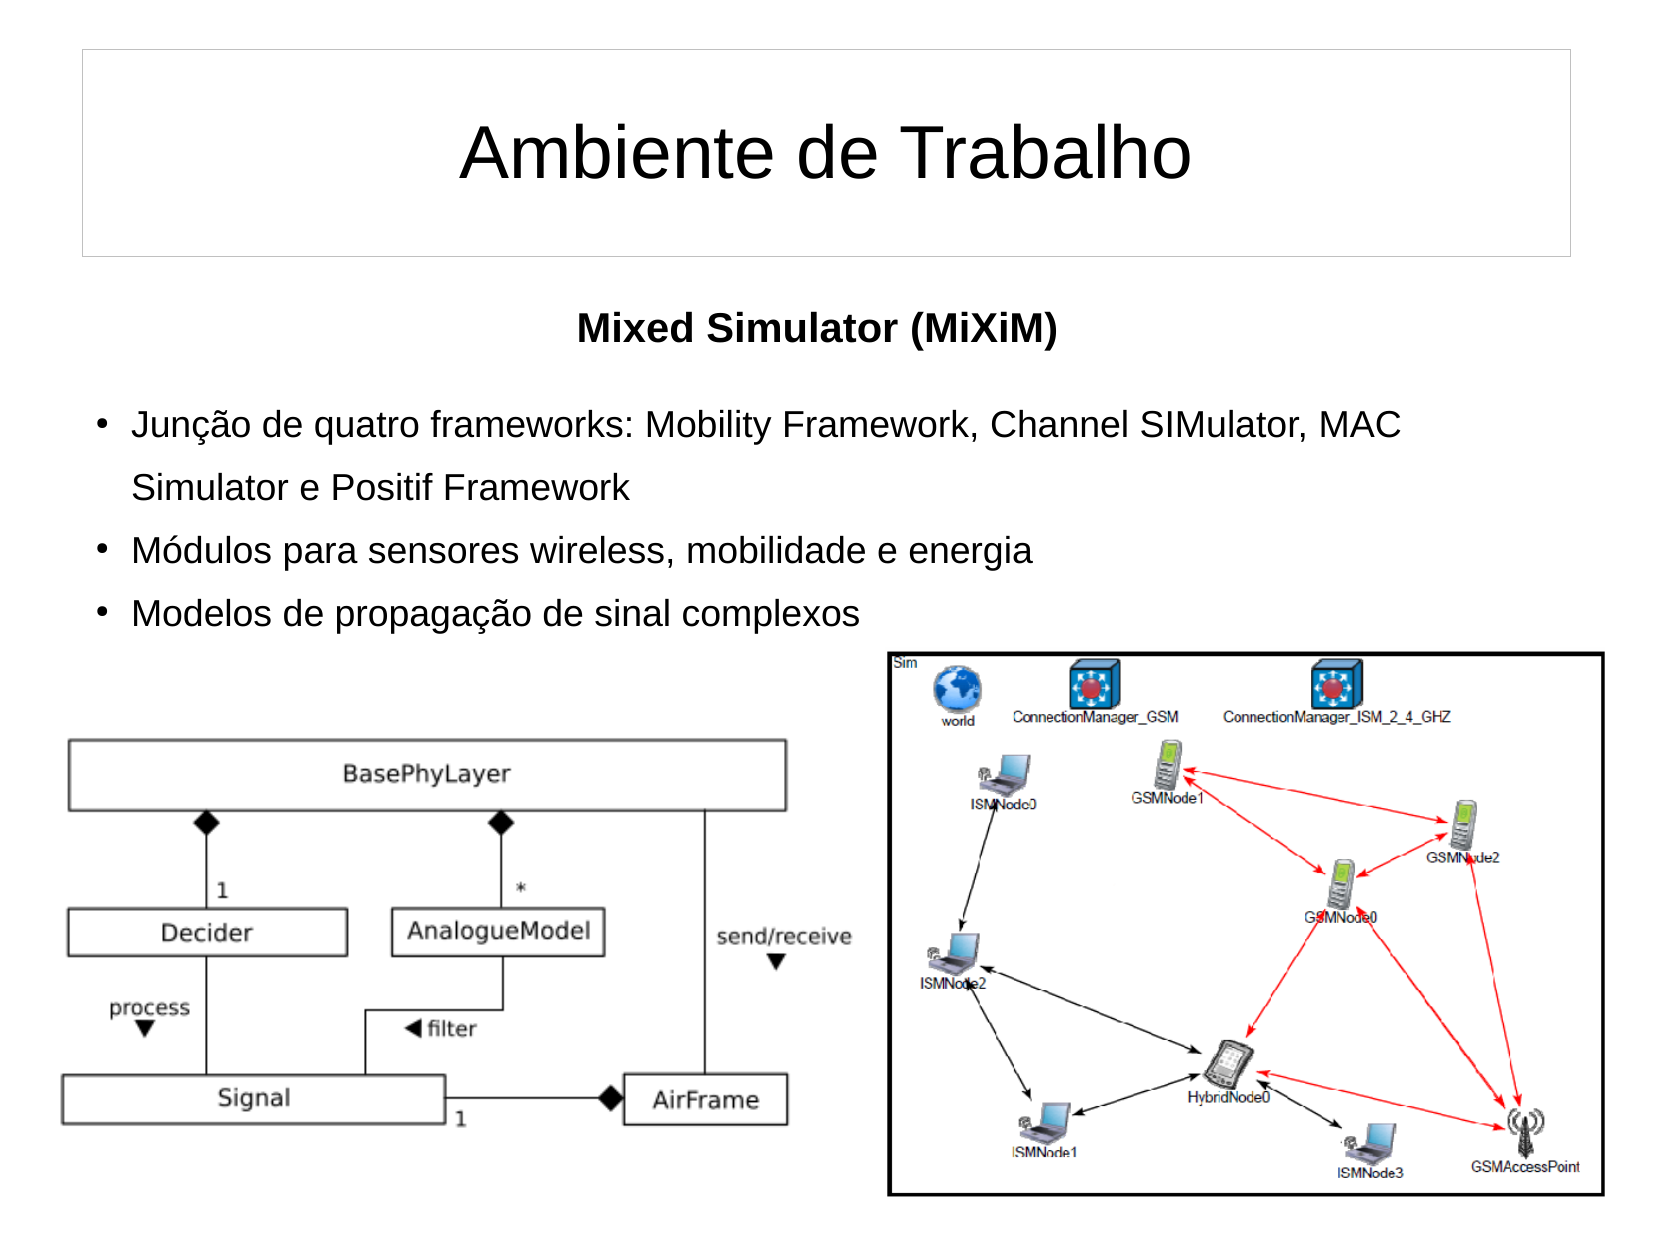

# Ambiente de Trabalho
Mixed Simulator (MiXiM)
Junção de quatro frameworks: Mobility Framework, Channel SIMulator, MAC Simulator e Positif Framework
Módulos para sensores wireless, mobilidade e energia
Modelos de propagação de sinal complexos